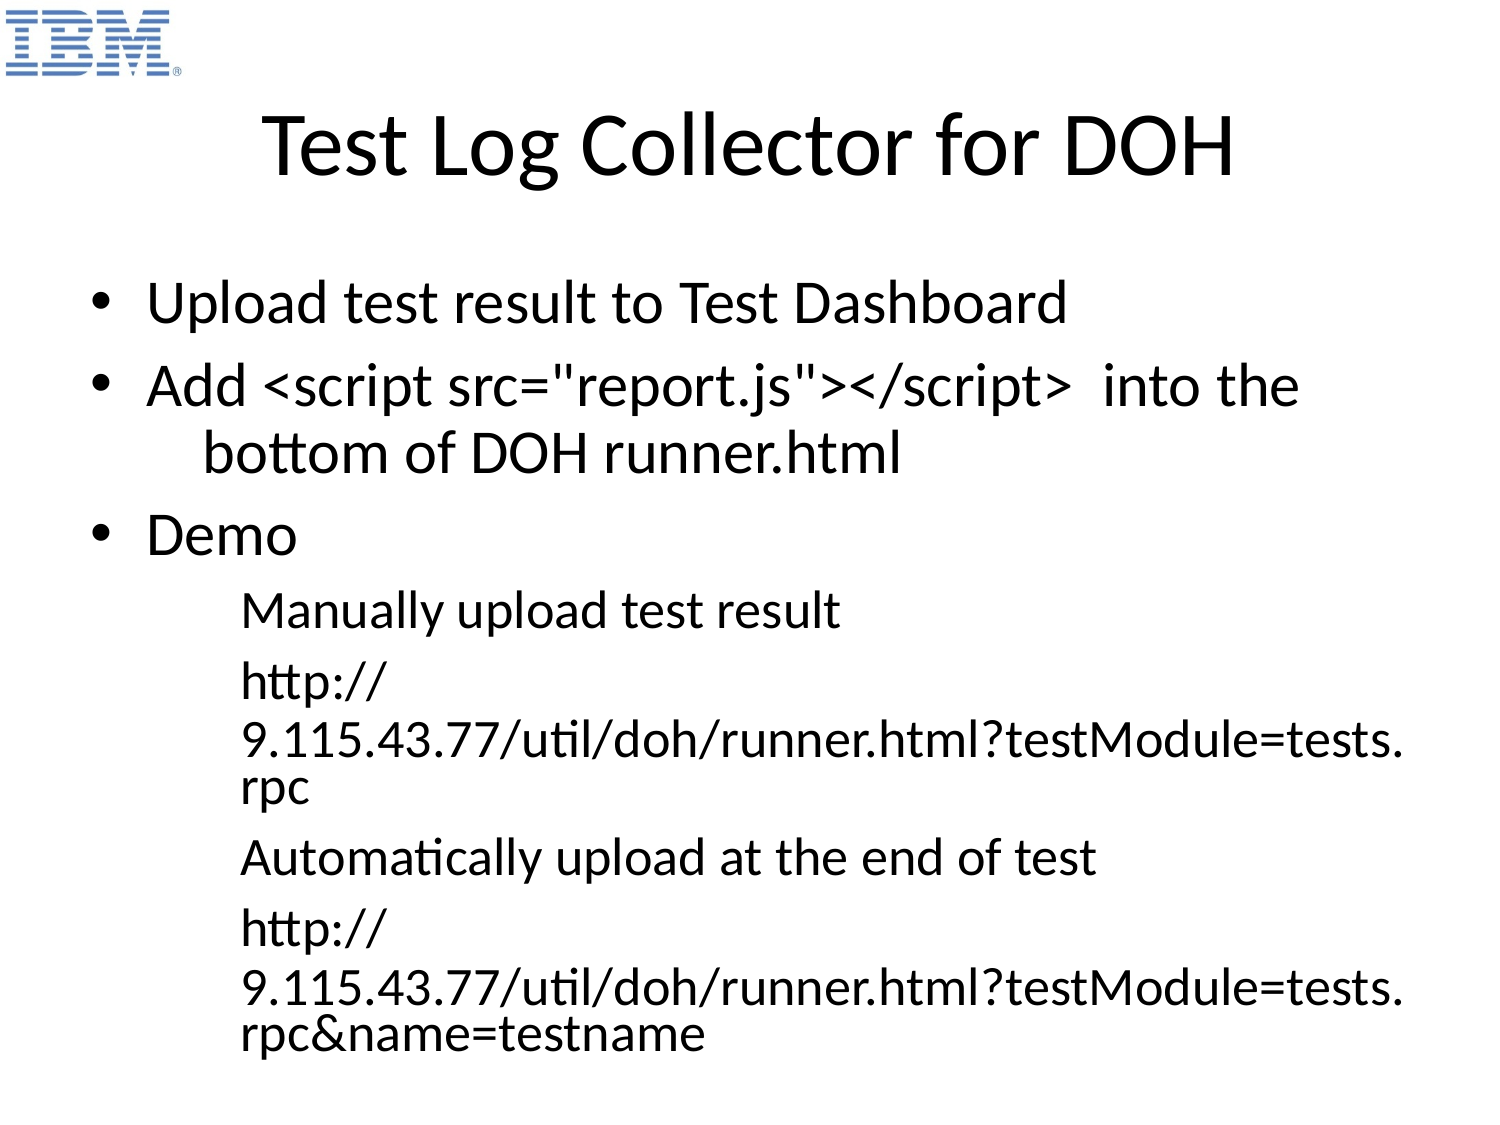

# Test Log Collector for DOH
Upload test result to Test Dashboard
Add <script src="report.js"></script> into the bottom of DOH runner.html
Demo
Manually upload test result
http://9.115.43.77/util/doh/runner.html?testModule=tests.rpc
Automatically upload at the end of test
http://9.115.43.77/util/doh/runner.html?testModule=tests.rpc&name=testname